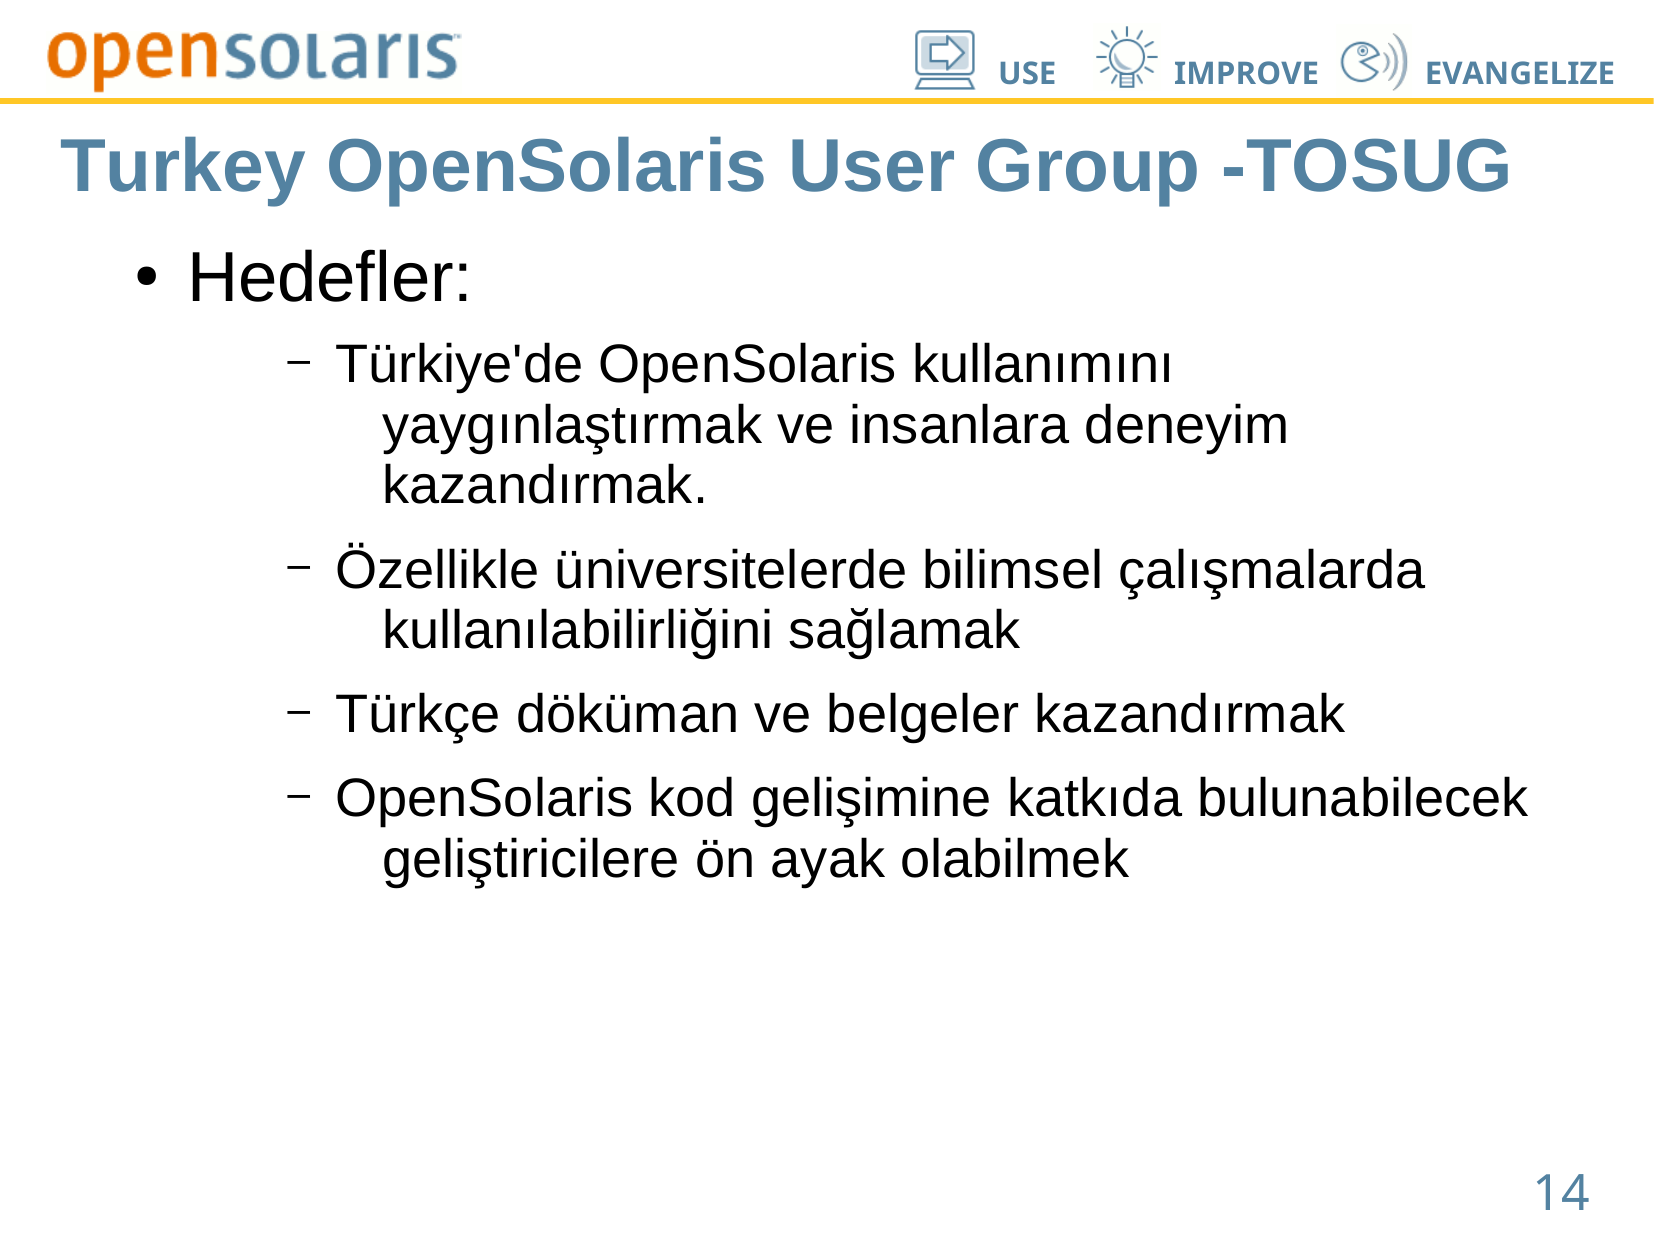

# Turkey OpenSolaris User Group -TOSUG
Hedefler:
Türkiye'de OpenSolaris kullanımını yaygınlaştırmak ve insanlara deneyim kazandırmak.
Özellikle üniversitelerde bilimsel çalışmalarda kullanılabilirliğini sağlamak
Türkçe döküman ve belgeler kazandırmak
OpenSolaris kod gelişimine katkıda bulunabilecek geliştiricilere ön ayak olabilmek